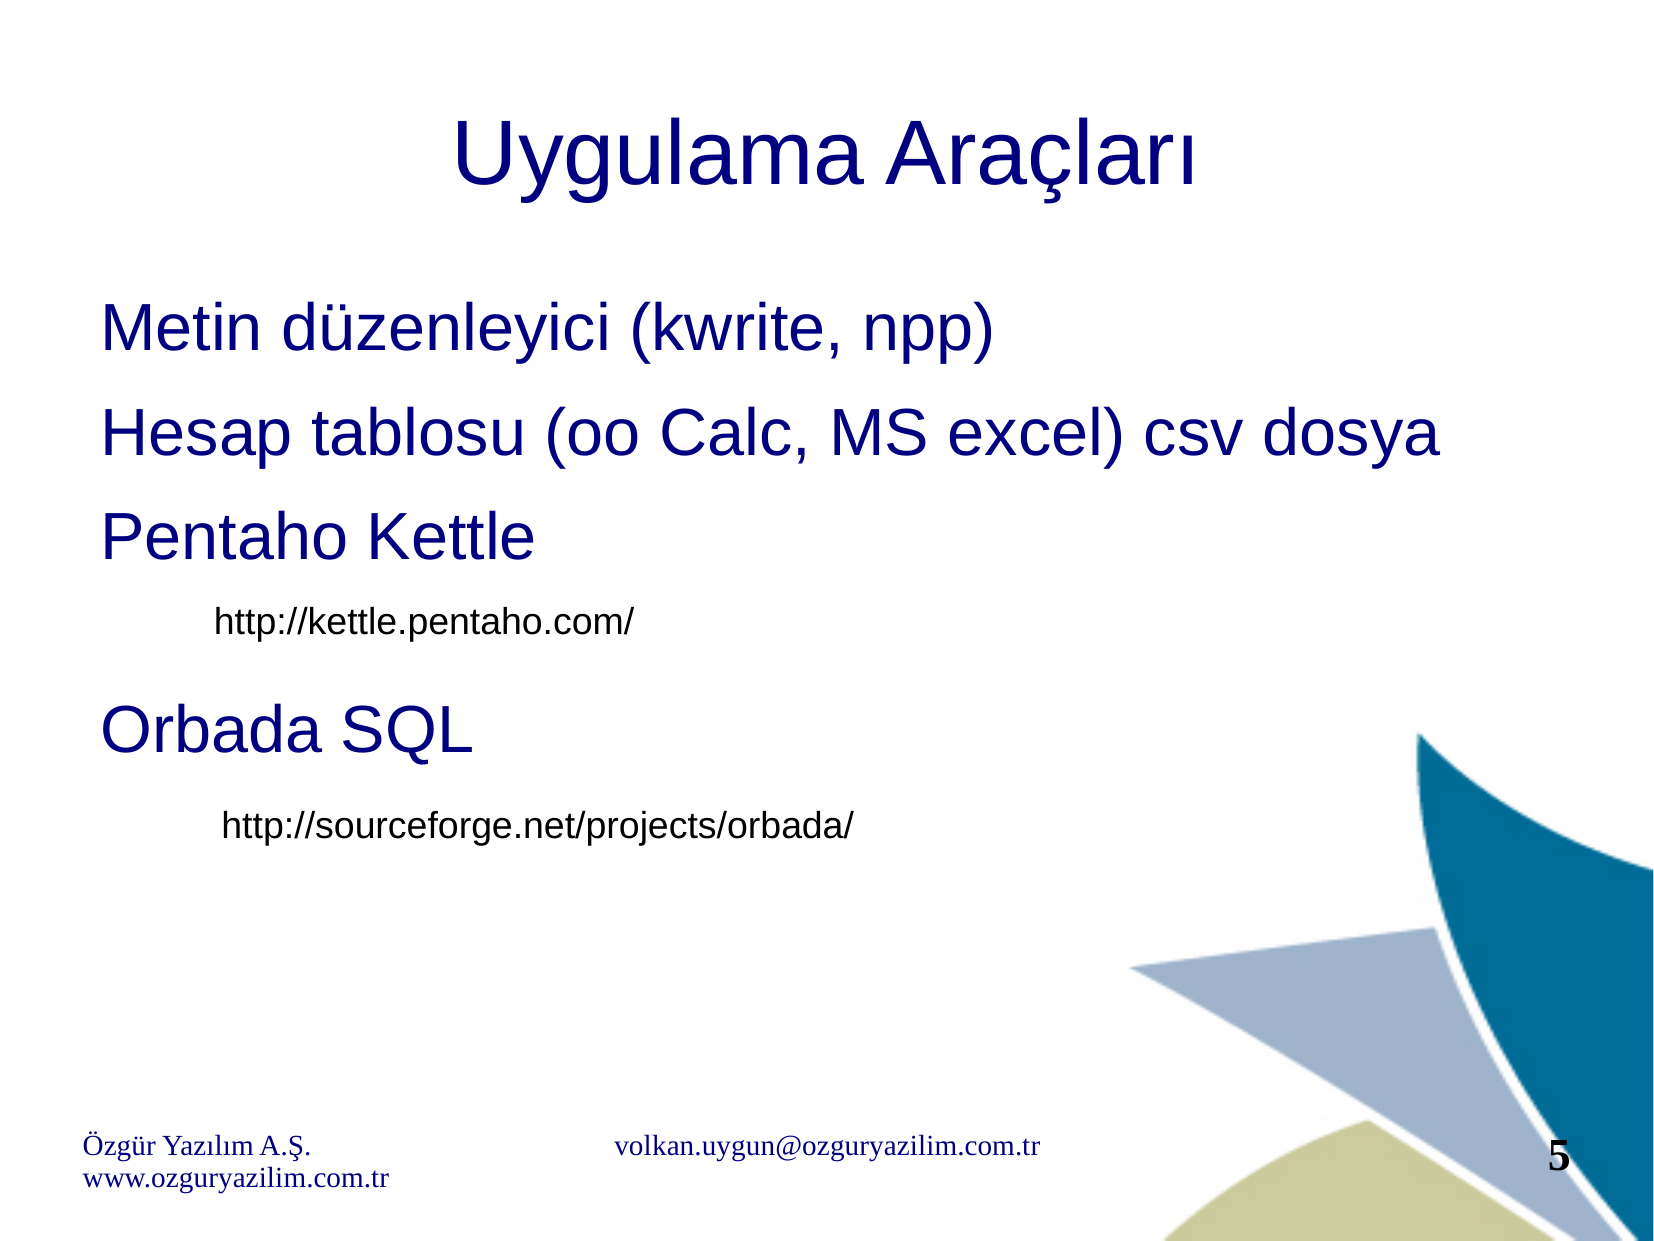

# Uygulama Araçları
Metin düzenleyici (kwrite, npp)
Hesap tablosu (oo Calc, MS excel) csv dosya
Pentaho Kettle
Orbada SQL
http://kettle.pentaho.com/
http://sourceforge.net/projects/orbada/
5